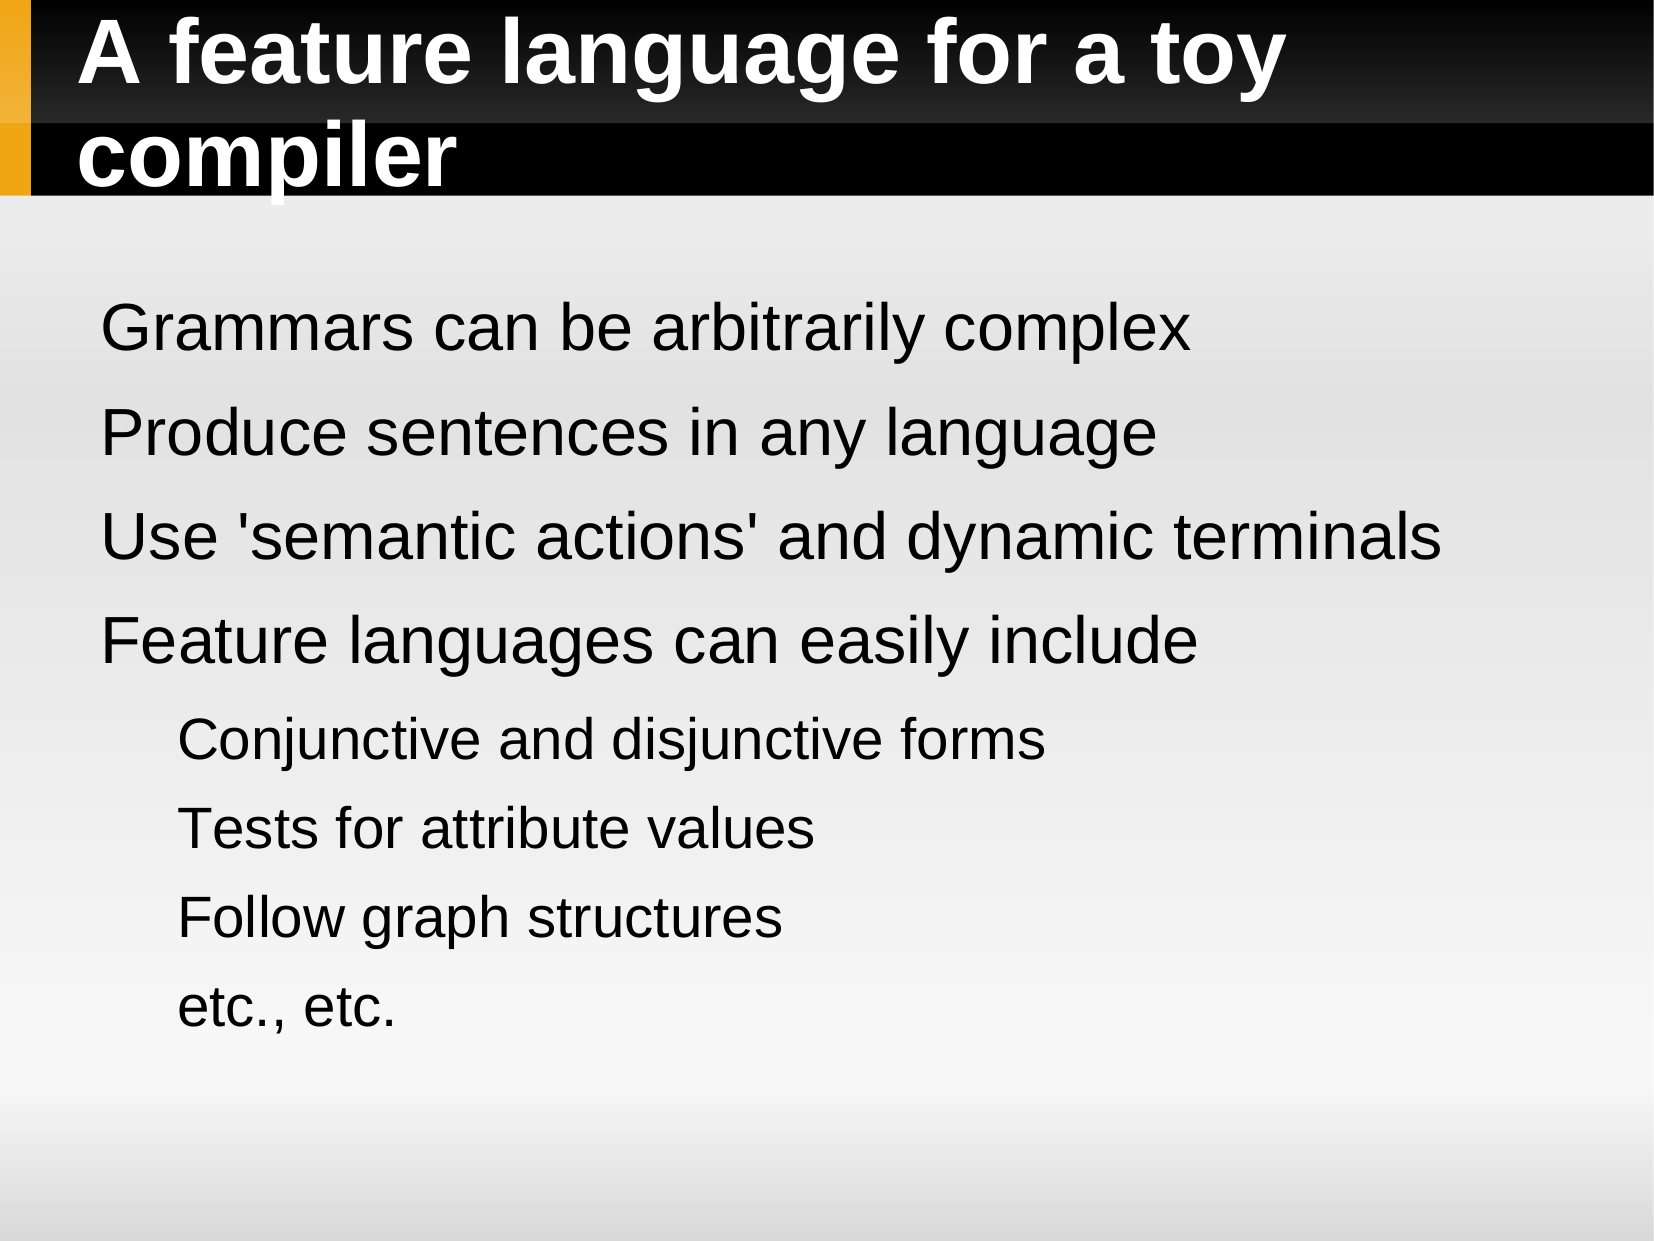

# A feature language for a toy compiler
Grammars can be arbitrarily complex
Produce sentences in any language
Use 'semantic actions' and dynamic terminals
Feature languages can easily include
Conjunctive and disjunctive forms
Tests for attribute values
Follow graph structures
etc., etc.